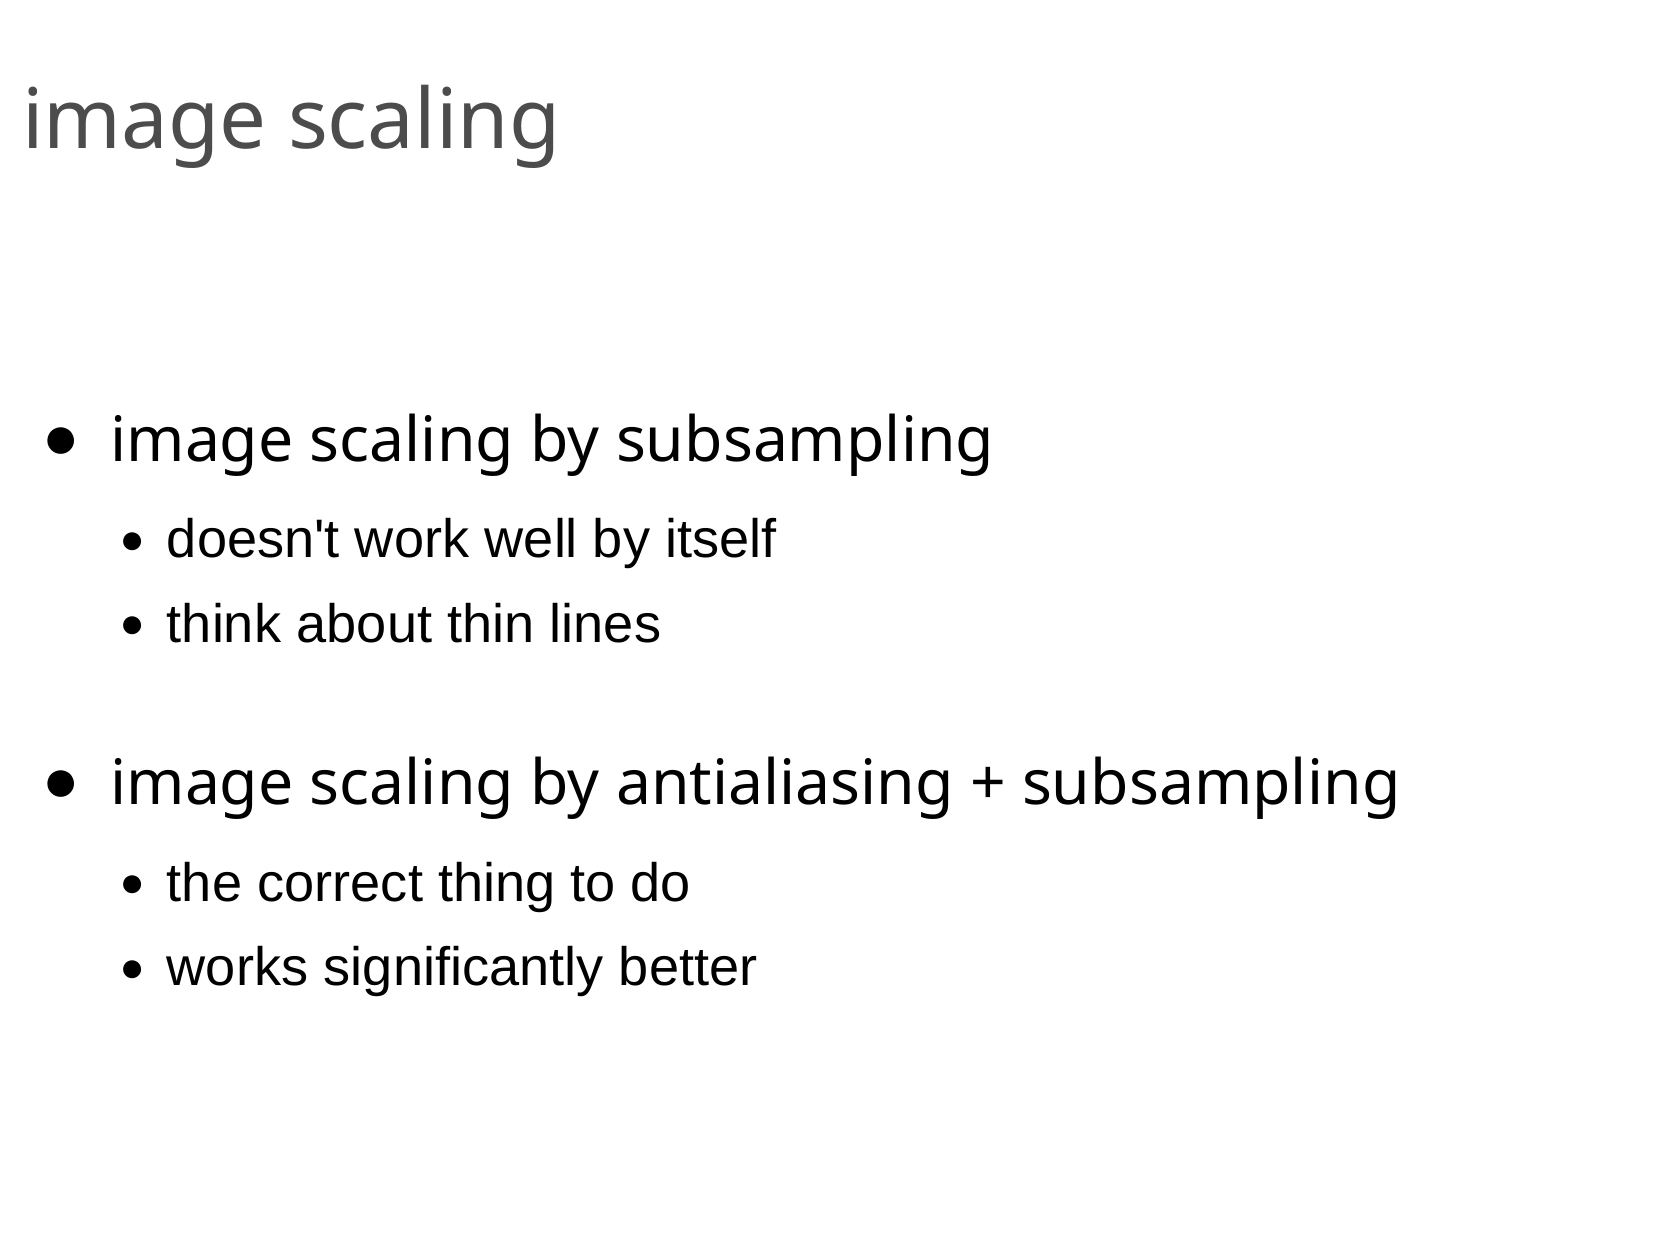

# image scaling
image scaling by subsampling
doesn't work well by itself
think about thin lines
image scaling by antialiasing + subsampling
the correct thing to do
works significantly better